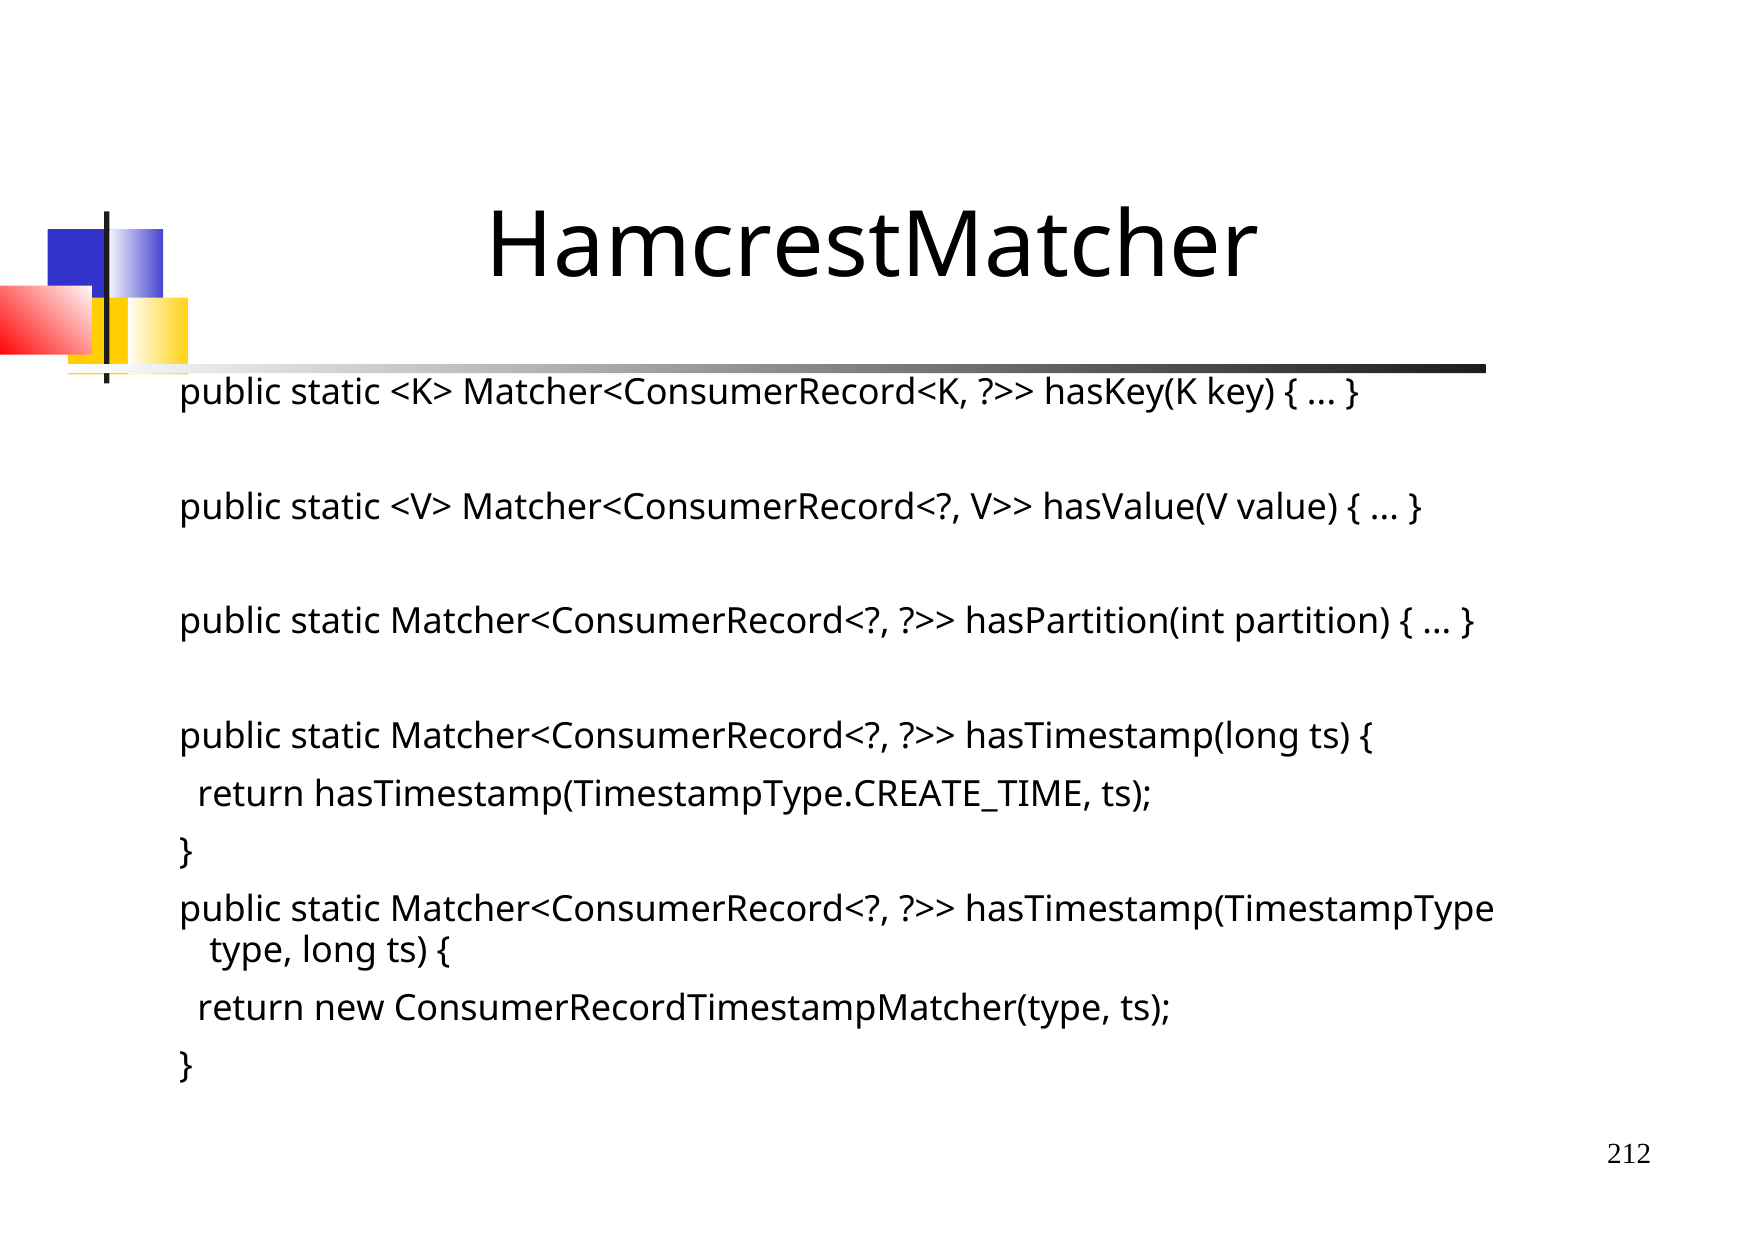

# HamcrestMatcher
public static <K> Matcher<ConsumerRecord<K, ?>> hasKey(K key) { ... }
public static <V> Matcher<ConsumerRecord<?, V>> hasValue(V value) { ... }
public static Matcher<ConsumerRecord<?, ?>> hasPartition(int partition) { ... }
public static Matcher<ConsumerRecord<?, ?>> hasTimestamp(long ts) {
 return hasTimestamp(TimestampType.CREATE_TIME, ts);
}
public static Matcher<ConsumerRecord<?, ?>> hasTimestamp(TimestampType type, long ts) {
 return new ConsumerRecordTimestampMatcher(type, ts);
}